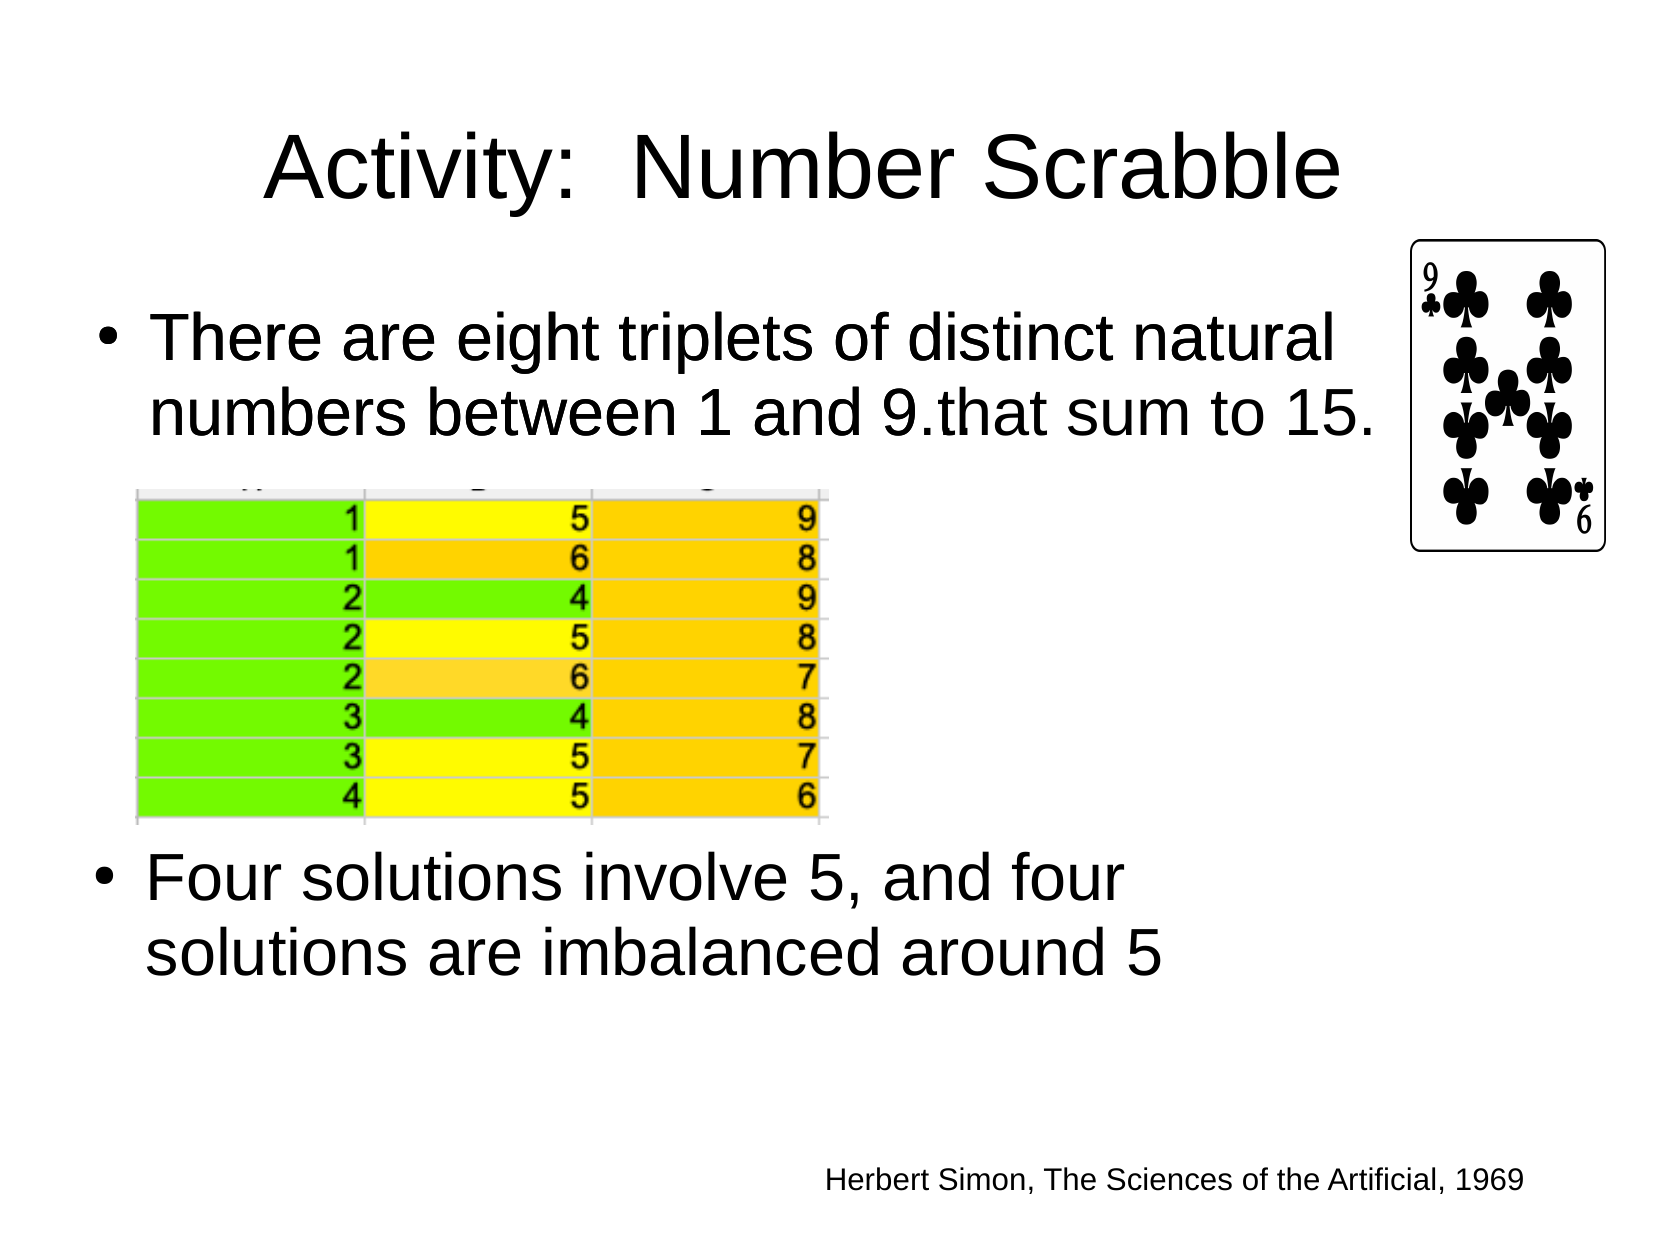

# Activity: Number Scrabble
There are eight triplets of distinct natural numbers between 1 and 9...
There are eight triplets of distinct natural numbers between 1 and 9 that sum to 15.
Four solutions involve 5, and four solutions are imbalanced around 5
Herbert Simon, The Sciences of the Artificial, 1969